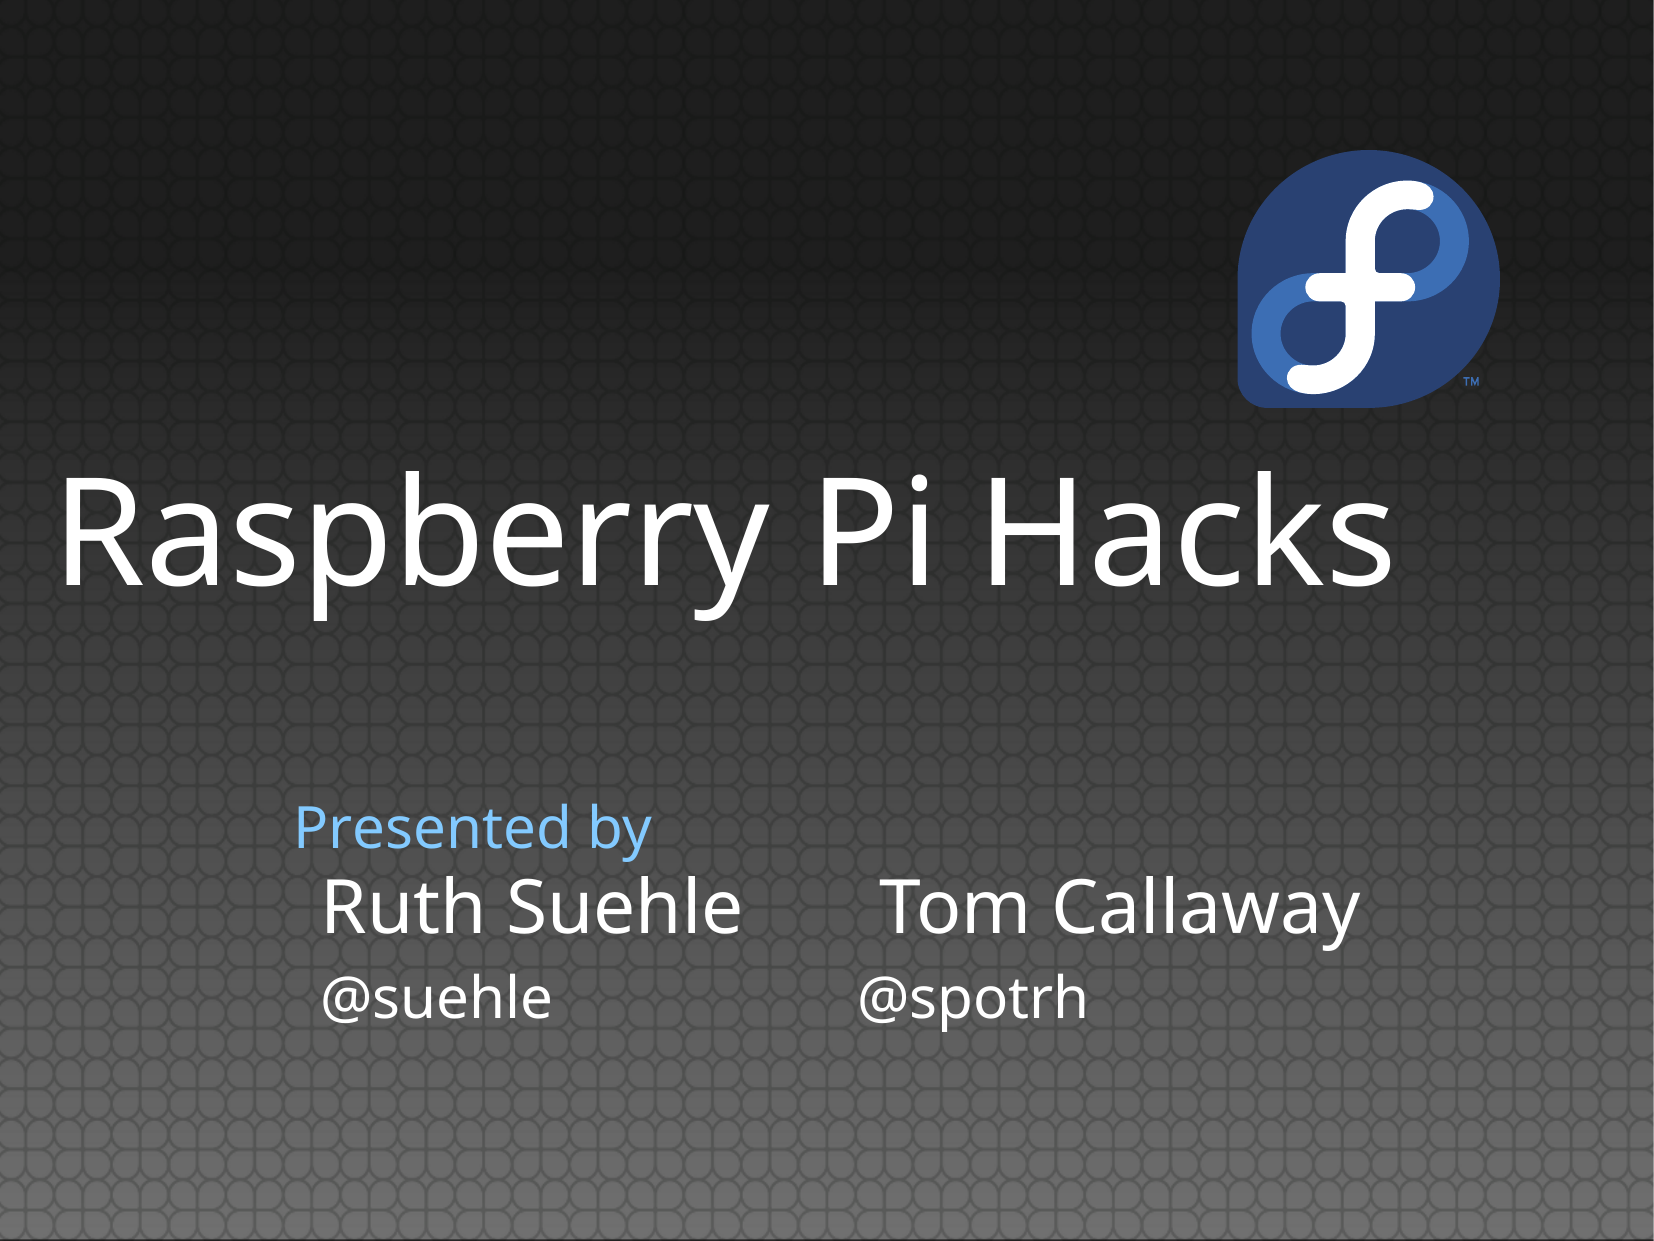

Raspberry Pi Hacks
Presented by
Ruth Suehle Tom Callaway
@suehle @spotrh